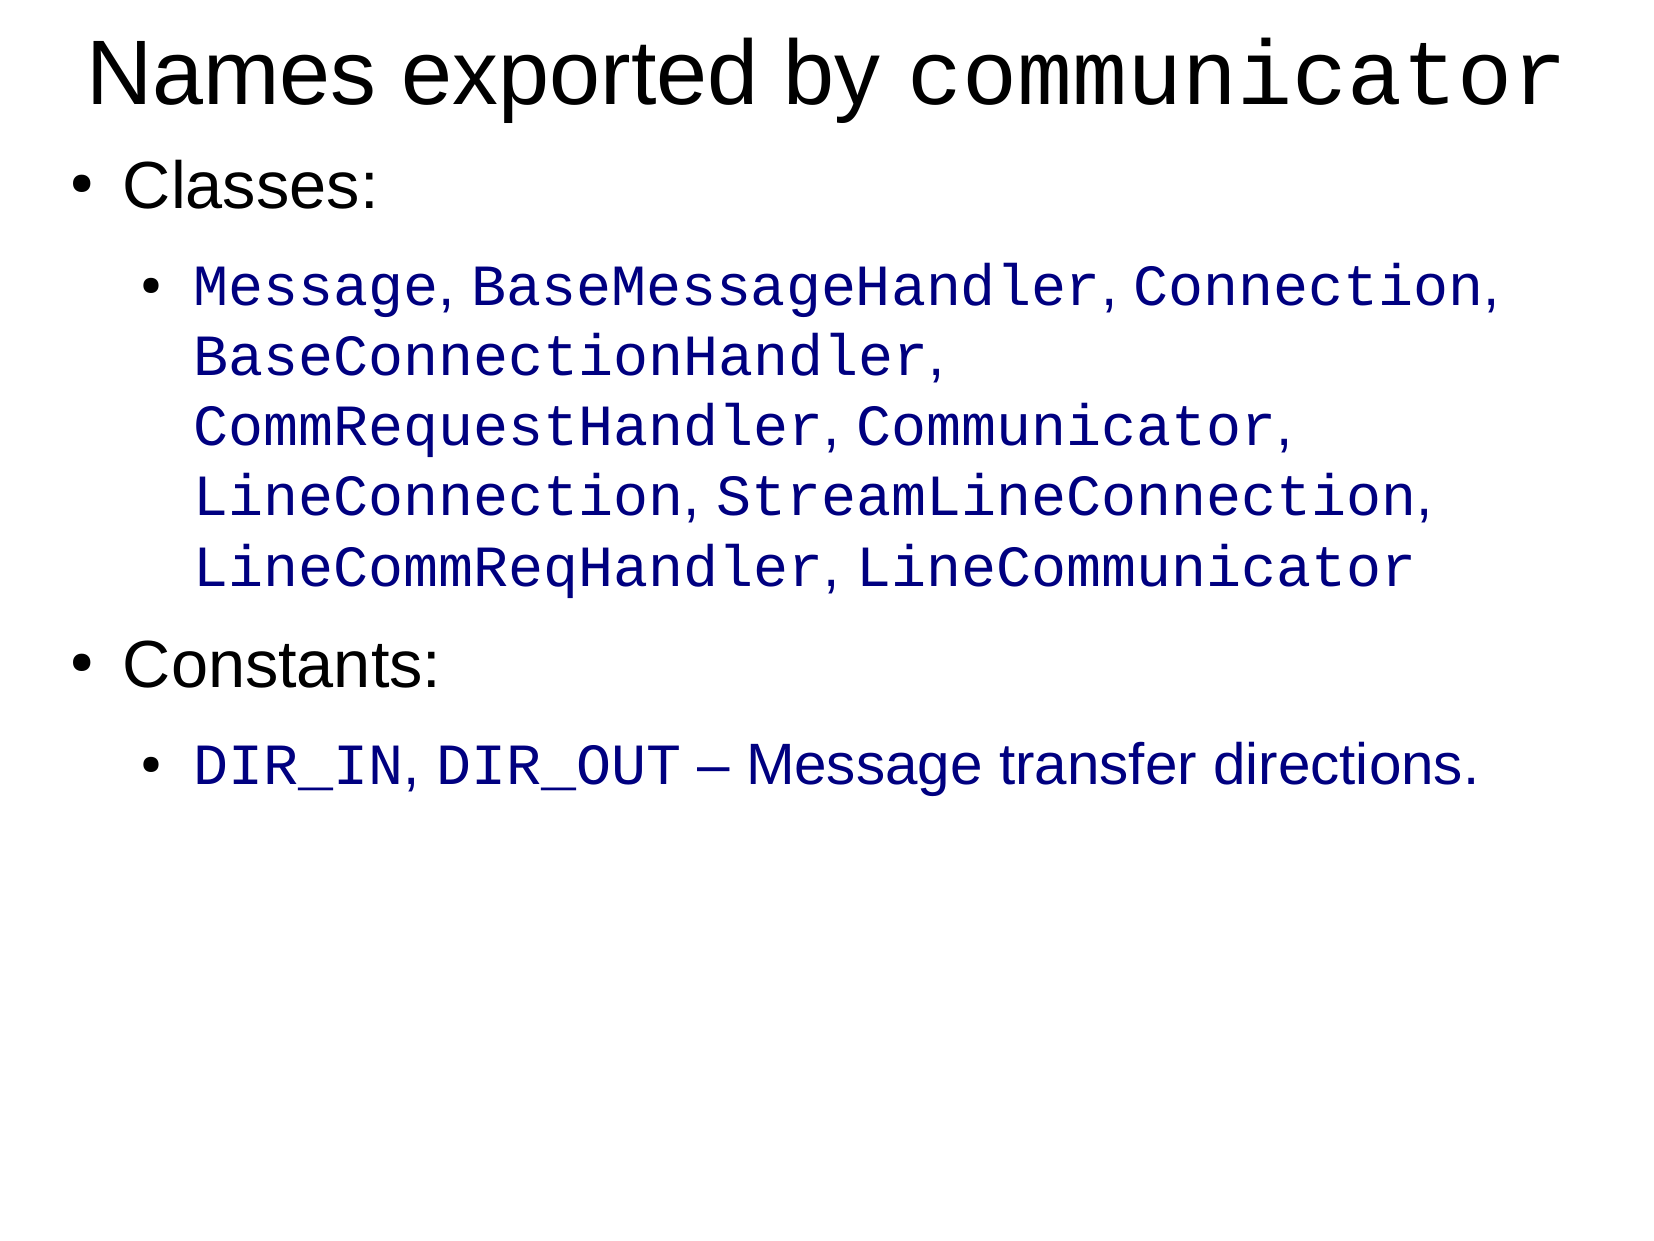

# Names exported by communicator
Classes:
Message, BaseMessageHandler, Connection, BaseConnectionHandler, CommRequestHandler, Communicator, LineConnection, StreamLineConnection, LineCommReqHandler, LineCommunicator
Constants:
DIR_IN, DIR_OUT – Message transfer directions.